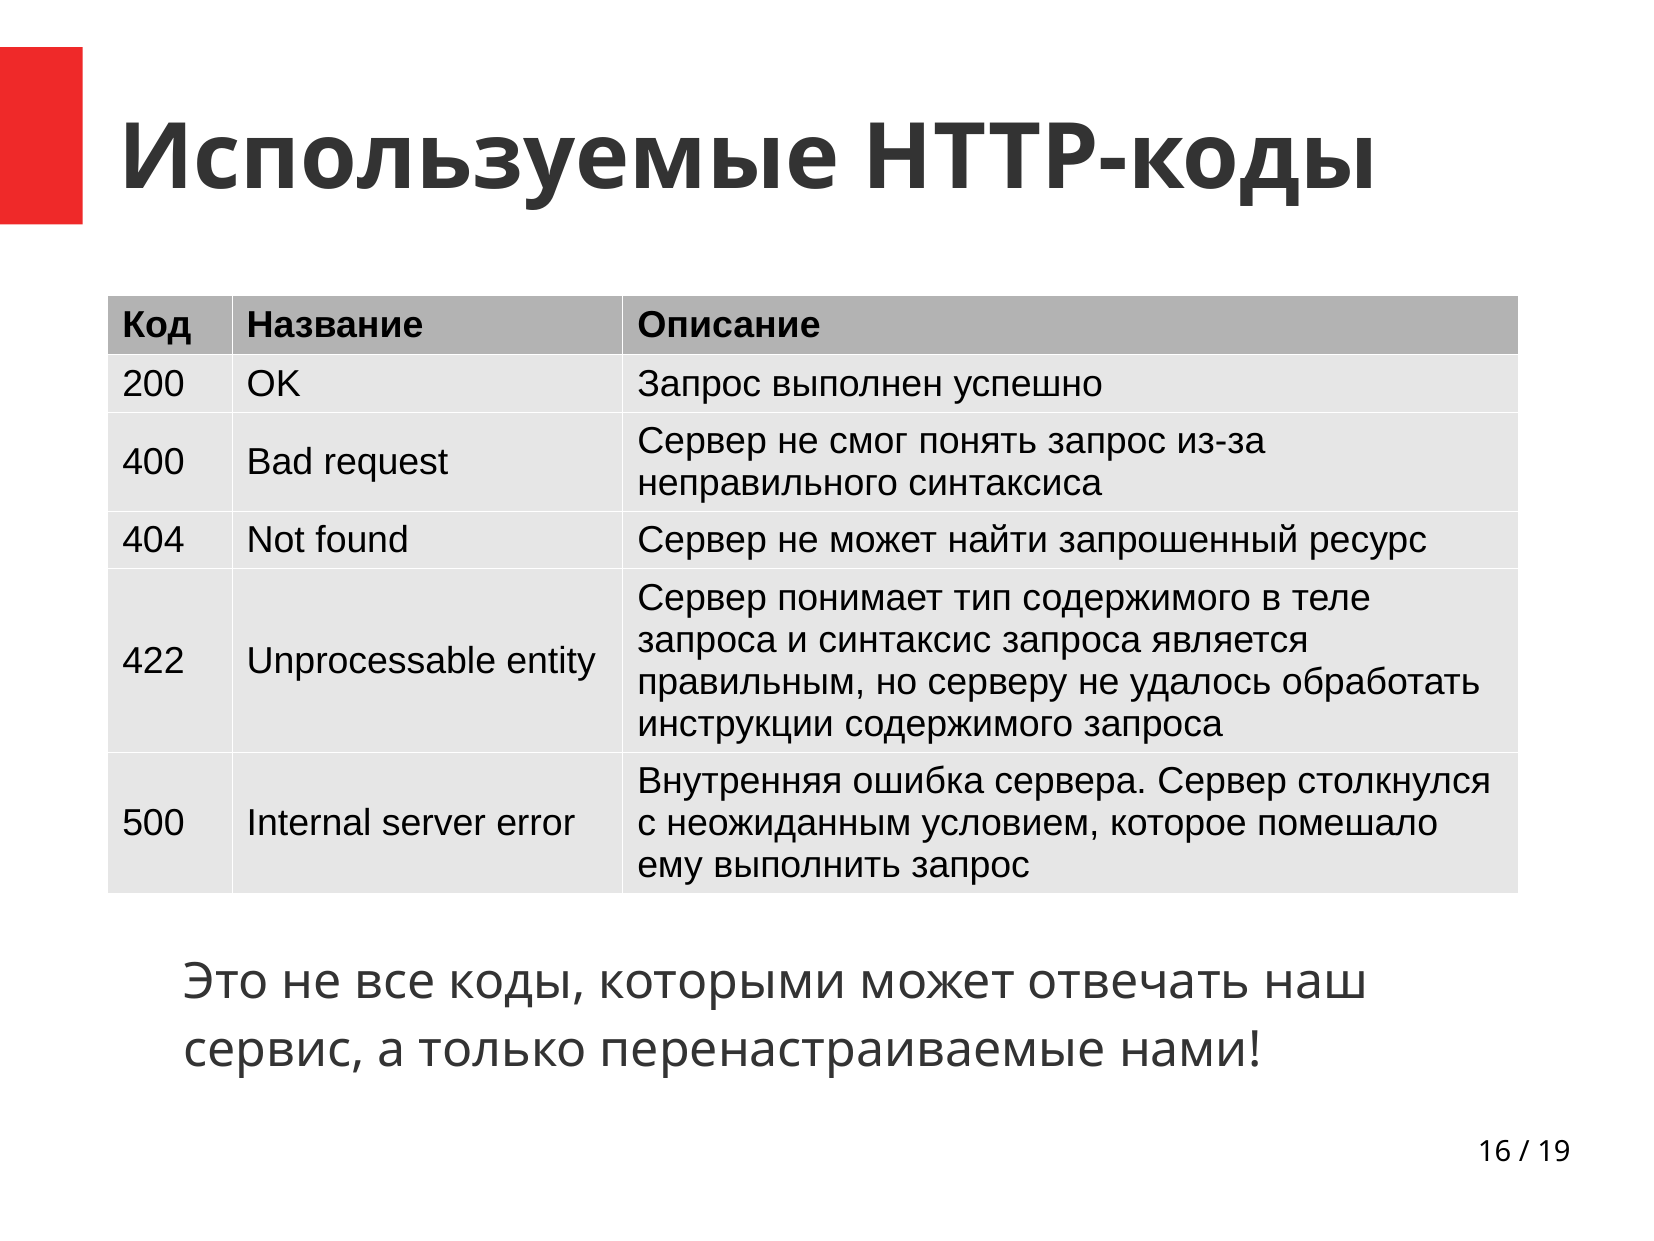

# Используемые HTTP-коды
| Код | Название | Описание |
| --- | --- | --- |
| 200 | OK | Запрос выполнен успешно |
| 400 | Bad request | Сервер не смог понять запрос из-за неправильного синтаксиса |
| 404 | Not found | Сервер не может найти запрошенный ресурс |
| 422 | Unprocessable entity | Сервер понимает тип содержимого в теле запроса и синтаксис запроса является правильным, но серверу не удалось обработать инструкции содержимого запроса |
| 500 | Internal server error | Внутренняя ошибка сервера. Сервер столкнулся с неожиданным условием, которое помешало ему выполнить запрос |
Это не все коды, которыми может отвечать наш сервис, а только перенастраиваемые нами!
16